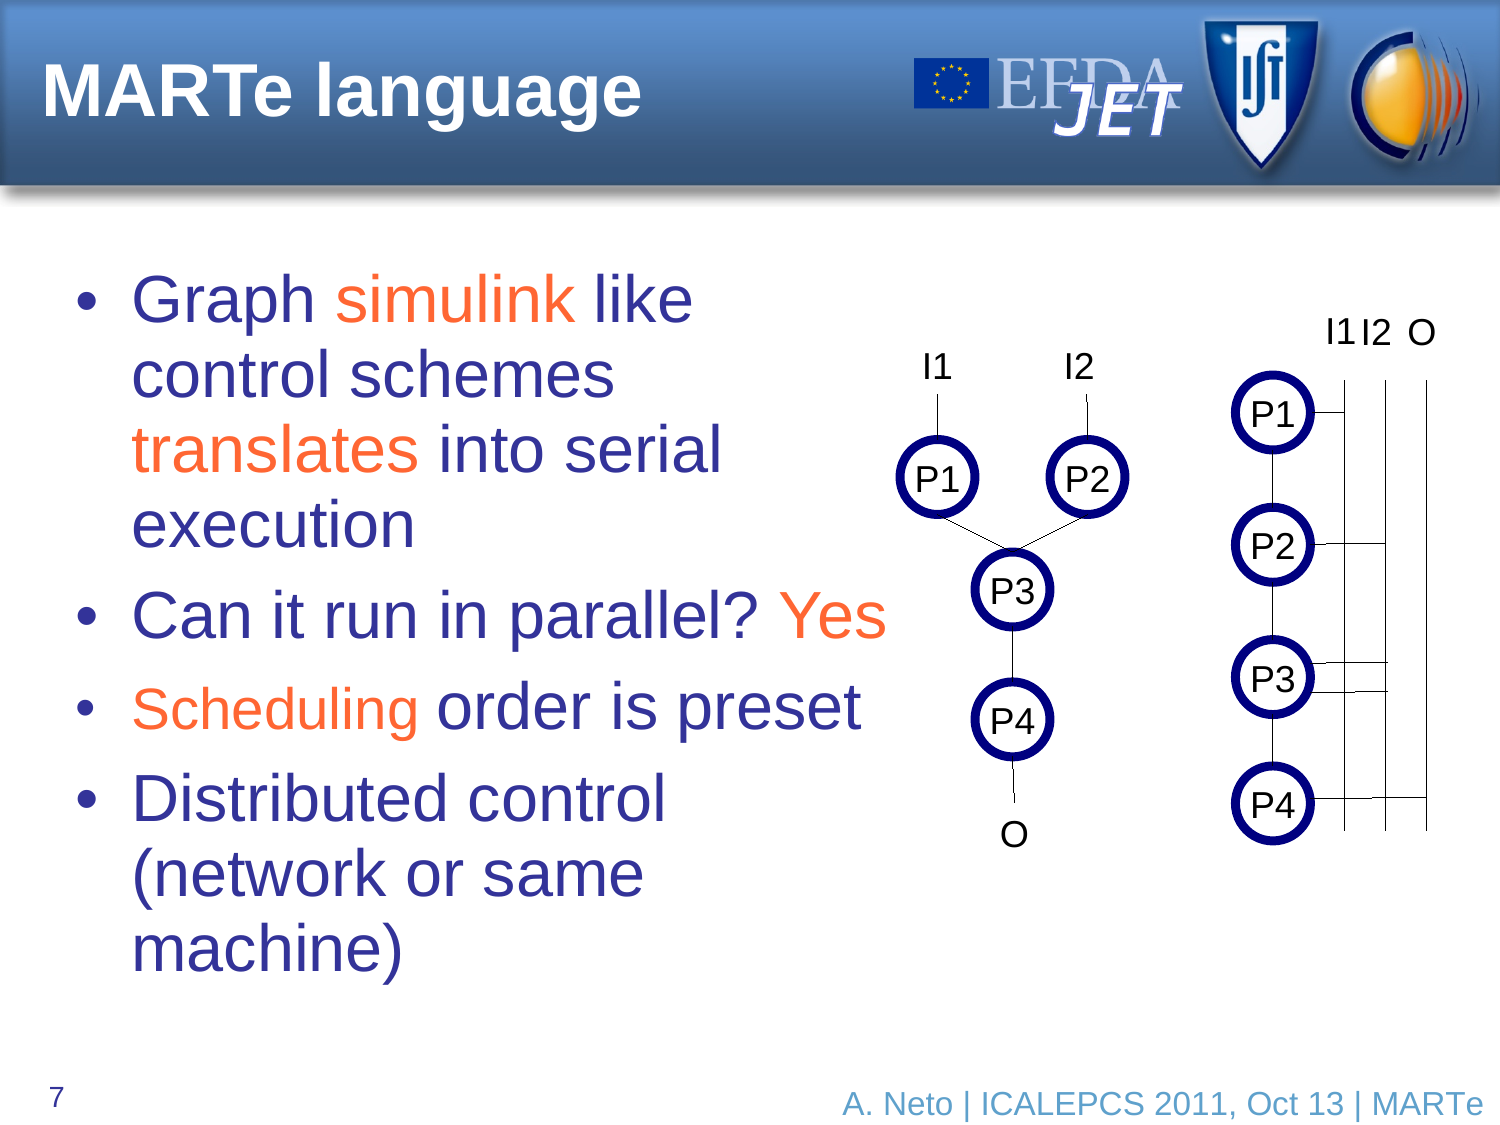

# MARTe language
Graph simulink like control schemes translates into serial execution
Can it run in parallel? Yes
Scheduling order is preset
Distributed control (network or same machine)
I1
I2
O
I1
I2
P1
P1
P2
P2
P3
P3
P4
P4
O